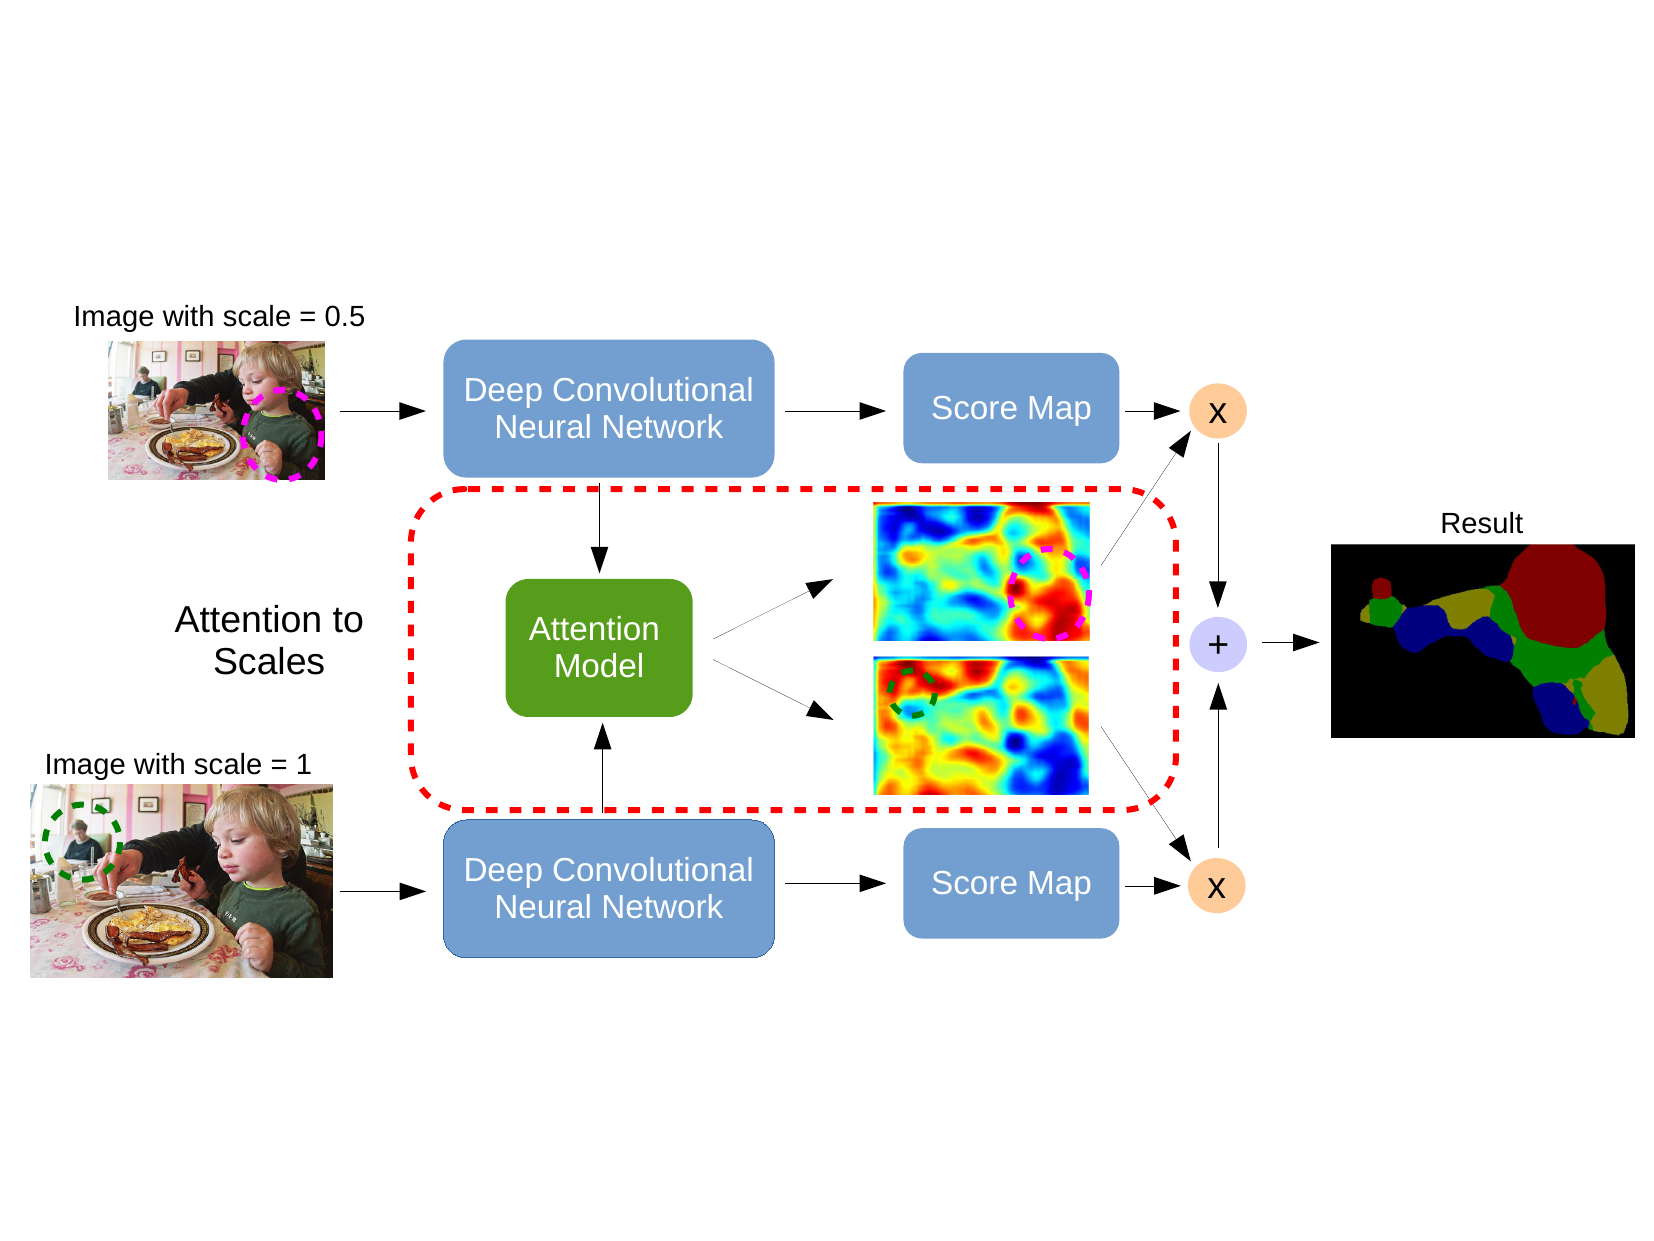

Image with scale = 0.5
Deep Convolutional
Neural Network
Score Map
x
Result
Attention
Model
Attention to Scales
+
Image with scale = 1
Deep Convolutional
Neural Network
Score Map
x